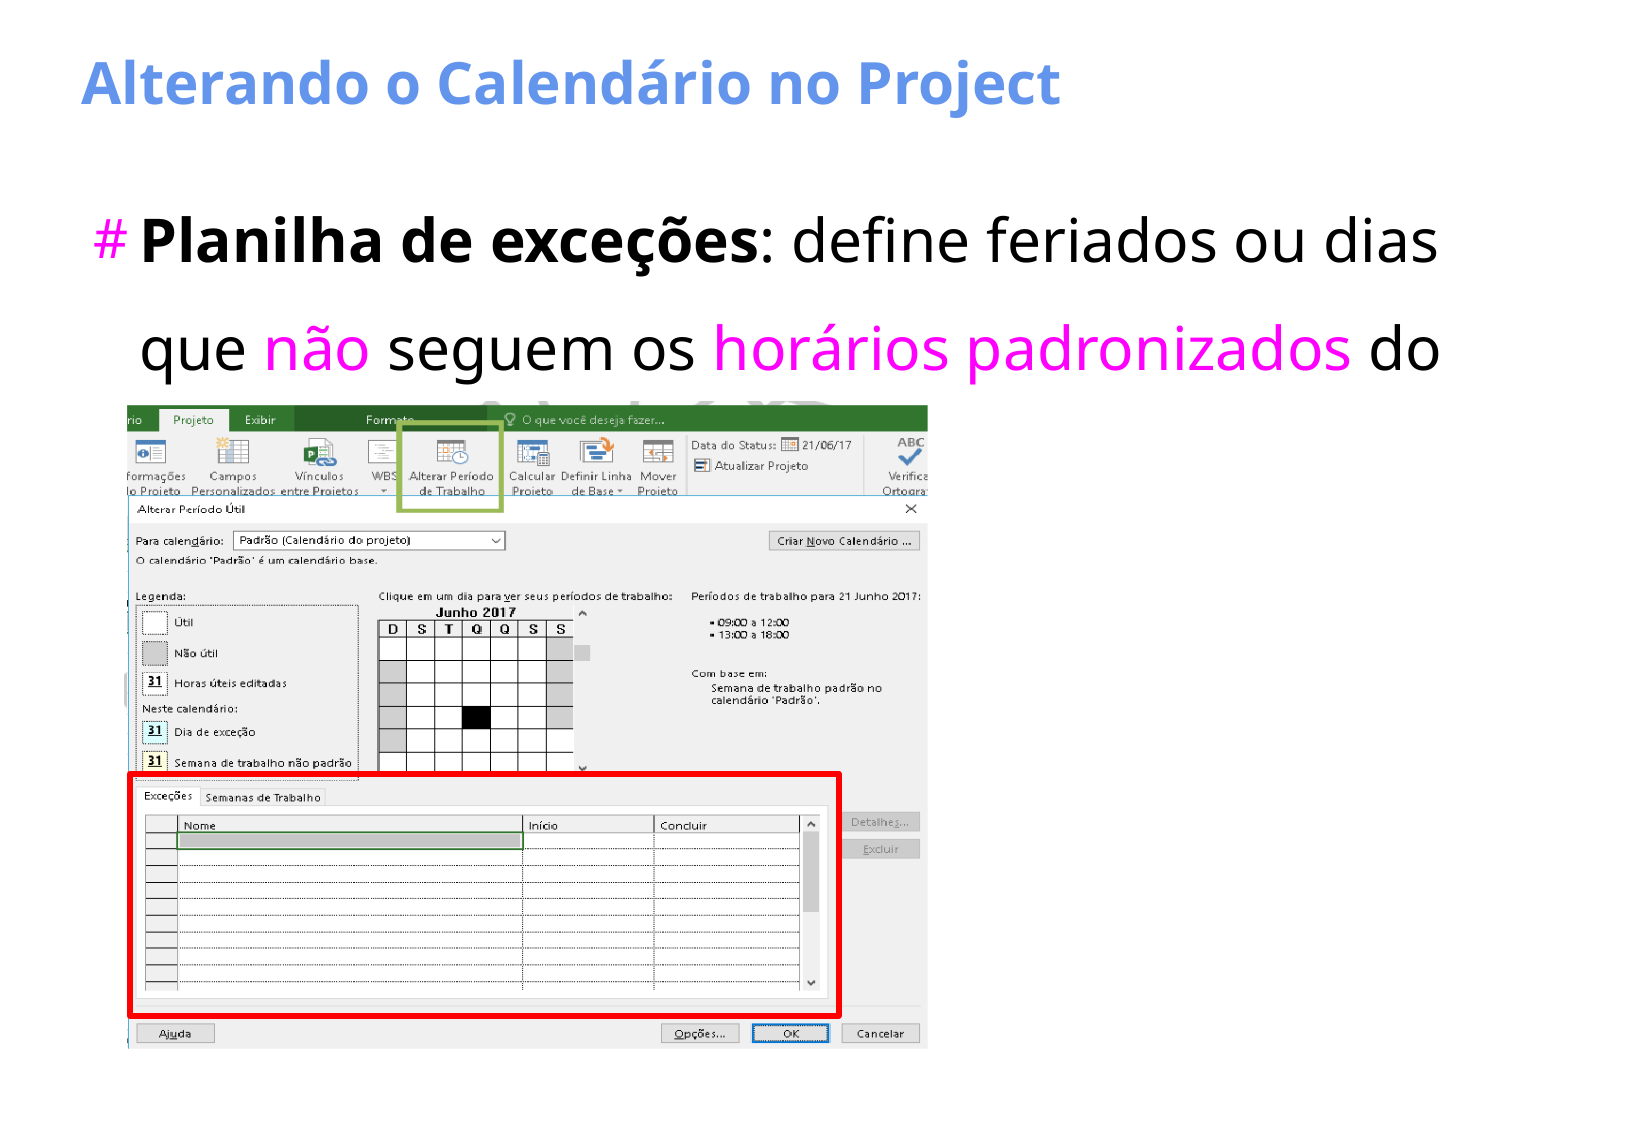

# Alterando o Calendário no Project
Planilha de exceções: define feriados ou dias que não seguem os horários padronizados do calendários.